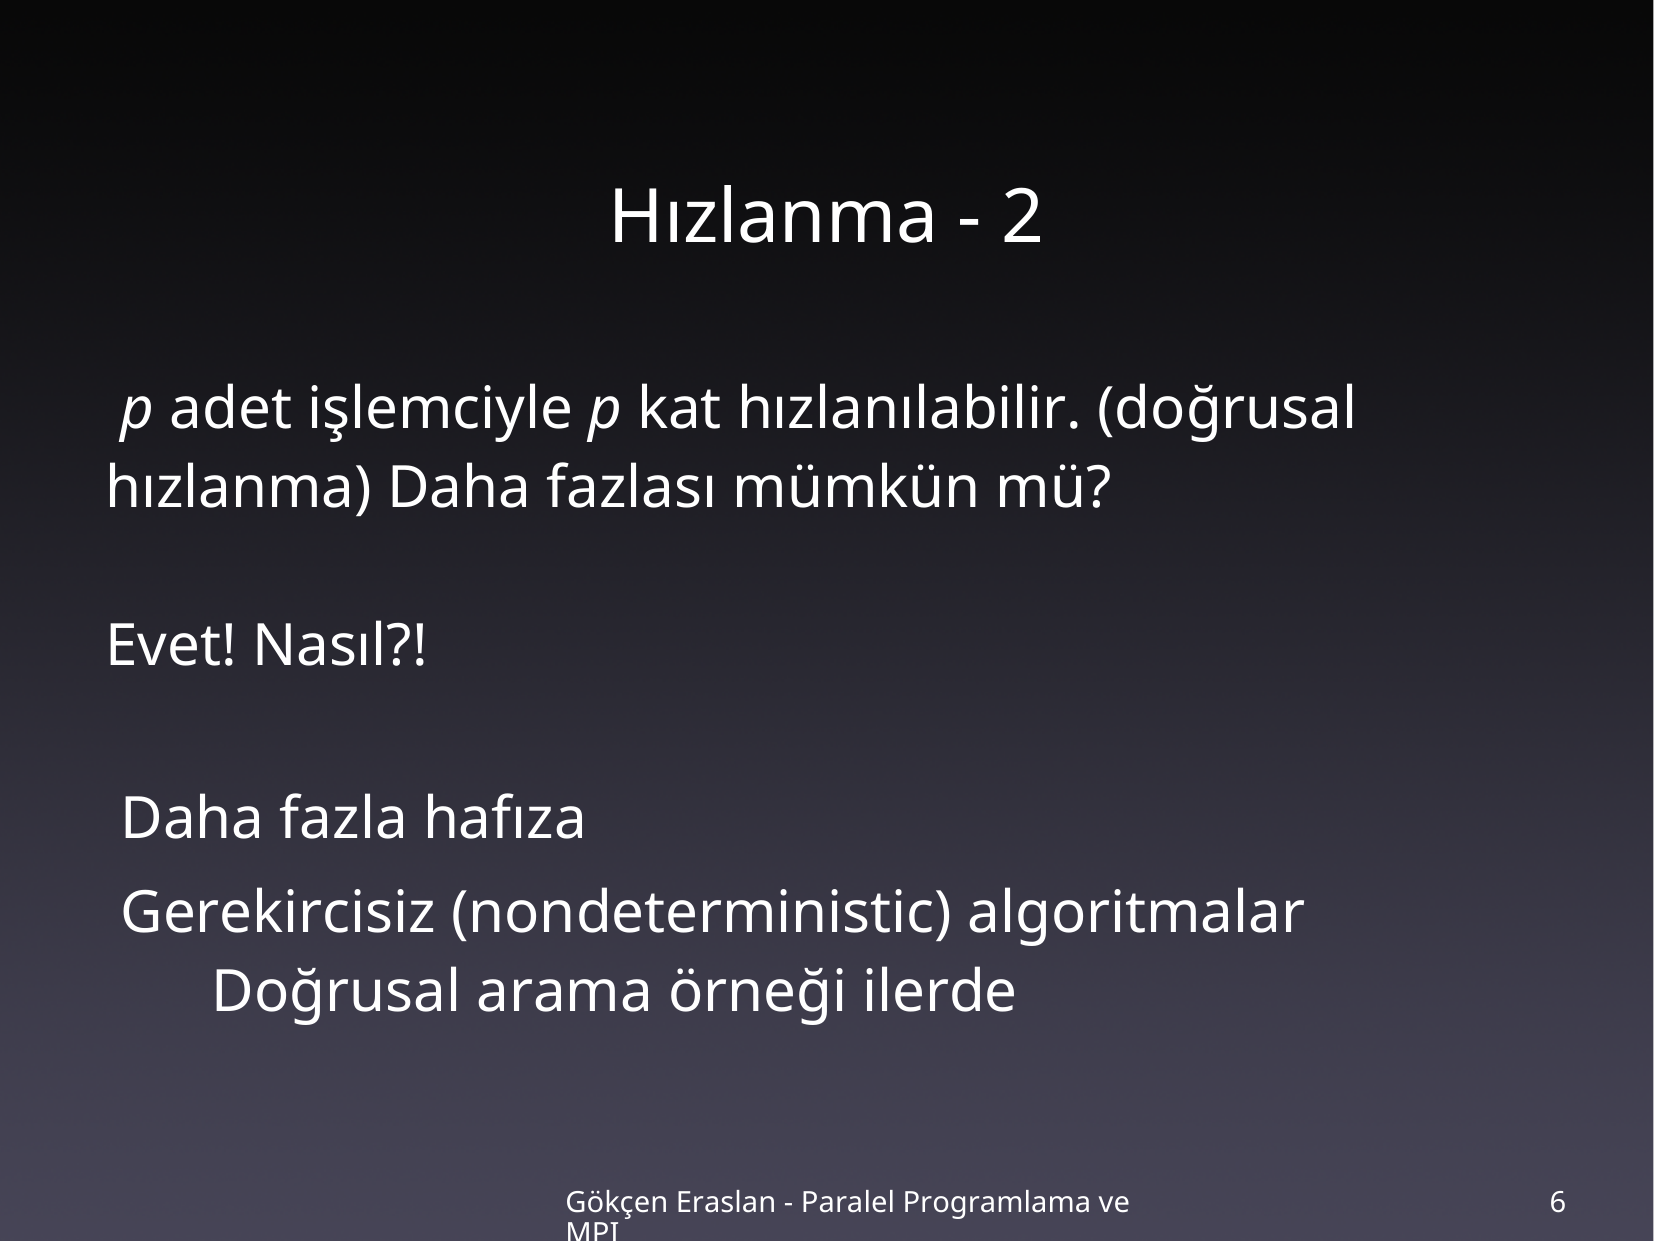

# Hızlanma - 2
 p adet işlemciyle p kat hızlanılabilir. (doğrusal hızlanma) Daha fazlası mümkün mü?
Evet! Nasıl?!
 Daha fazla hafıza
 Gerekircisiz (nondeterministic) algoritmalar
Doğrusal arama örneği ilerde
Gökçen Eraslan - Paralel Programlama ve MPI
6